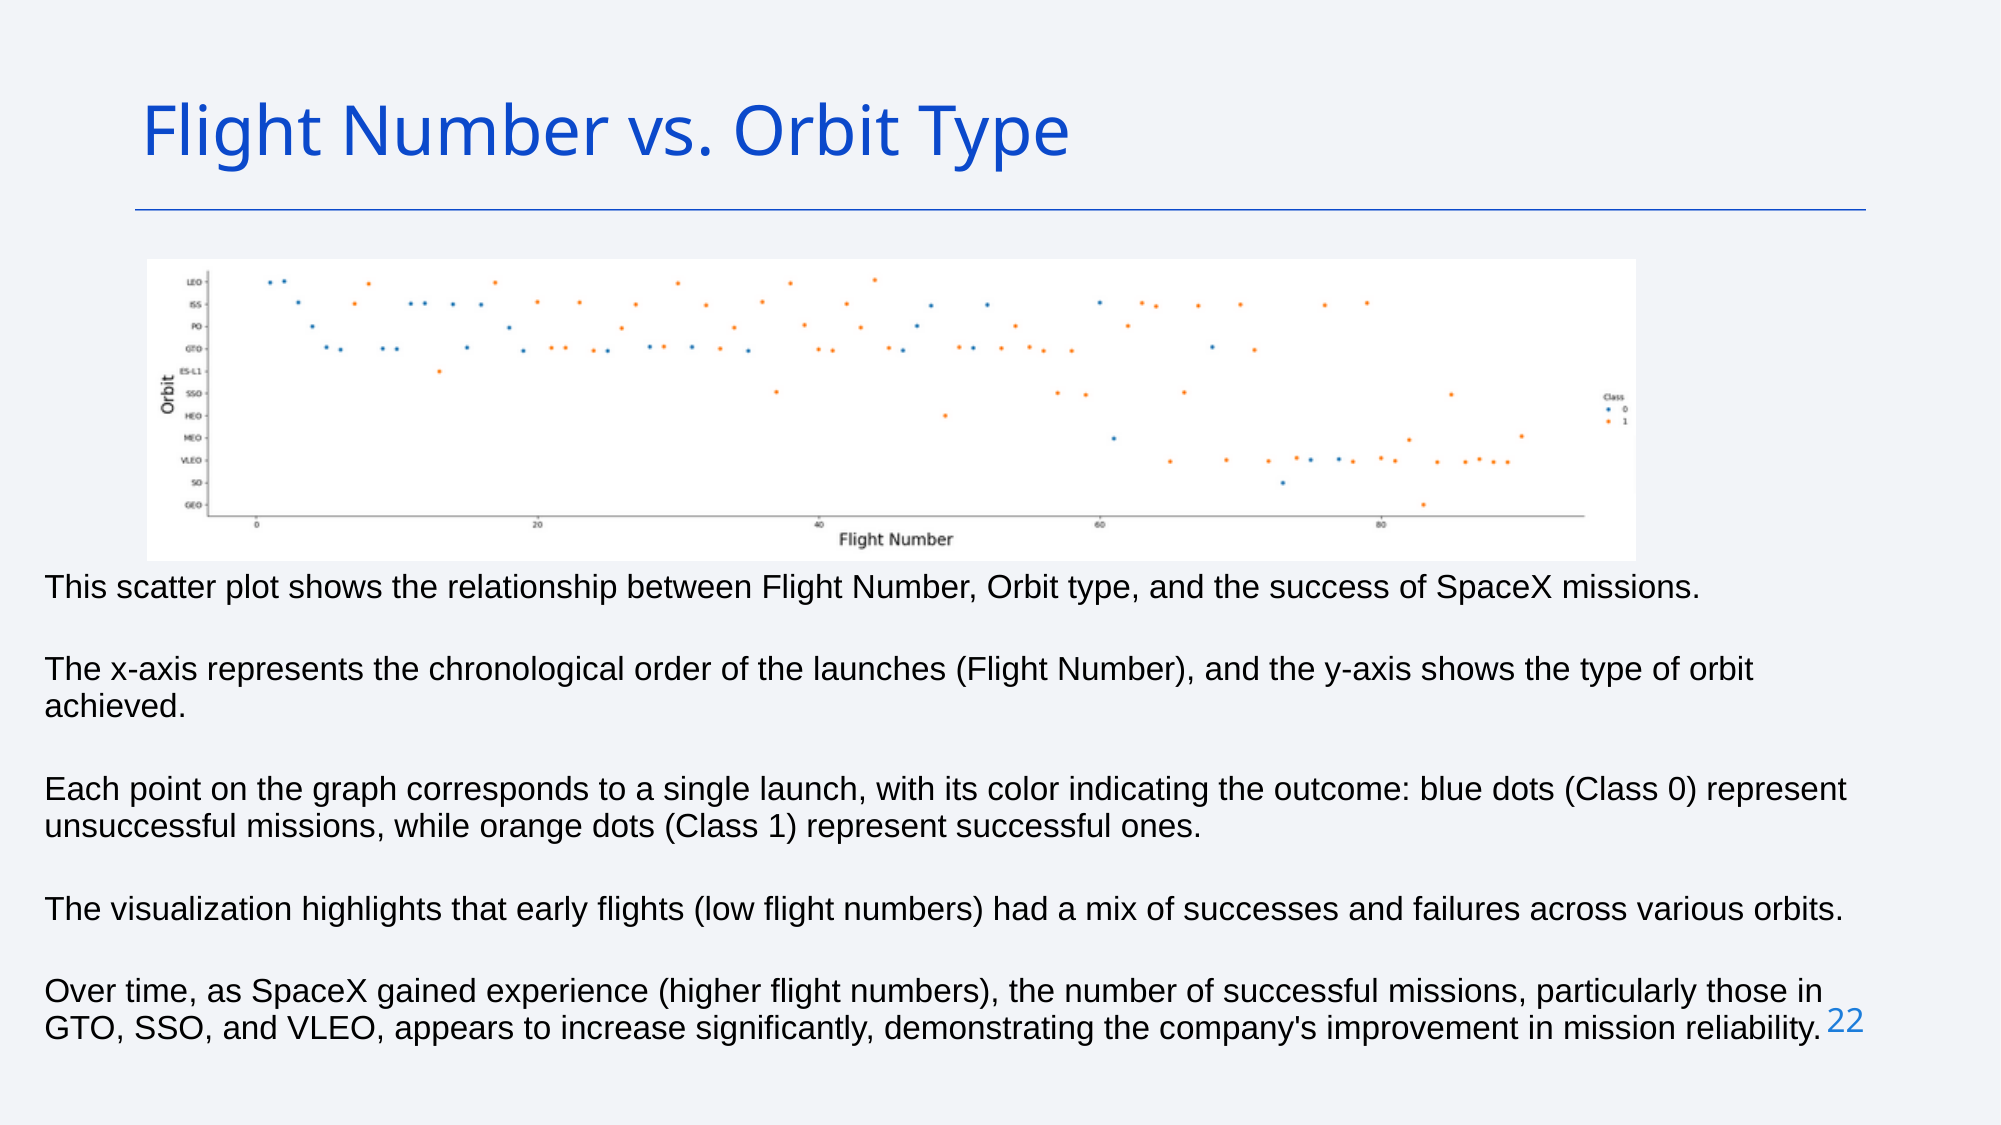

Flight Number vs. Orbit Type
This scatter plot shows the relationship between Flight Number, Orbit type, and the success of SpaceX missions.
The x-axis represents the chronological order of the launches (Flight Number), and the y-axis shows the type of orbit achieved.
Each point on the graph corresponds to a single launch, with its color indicating the outcome: blue dots (Class 0) represent unsuccessful missions, while orange dots (Class 1) represent successful ones.
The visualization highlights that early flights (low flight numbers) had a mix of successes and failures across various orbits.
Over time, as SpaceX gained experience (higher flight numbers), the number of successful missions, particularly those in GTO, SSO, and VLEO, appears to increase significantly, demonstrating the company's improvement in mission reliability.
22